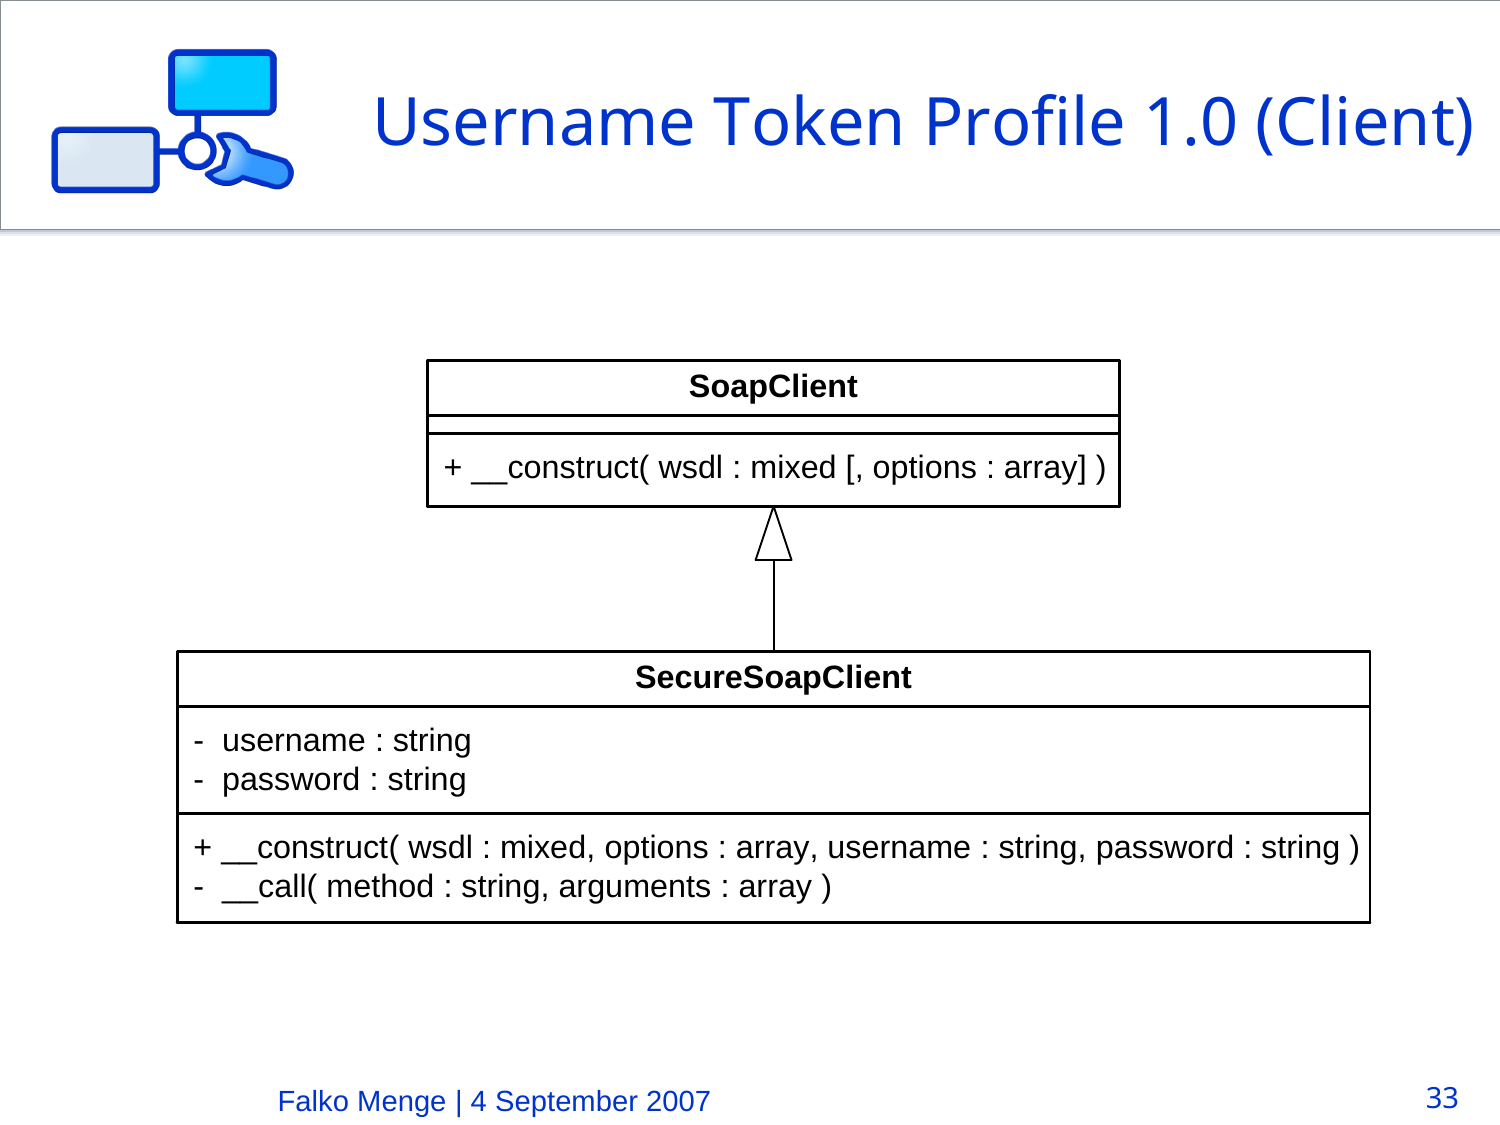

# Username Token Profile 1.0 (Client)
Falko Menge
33